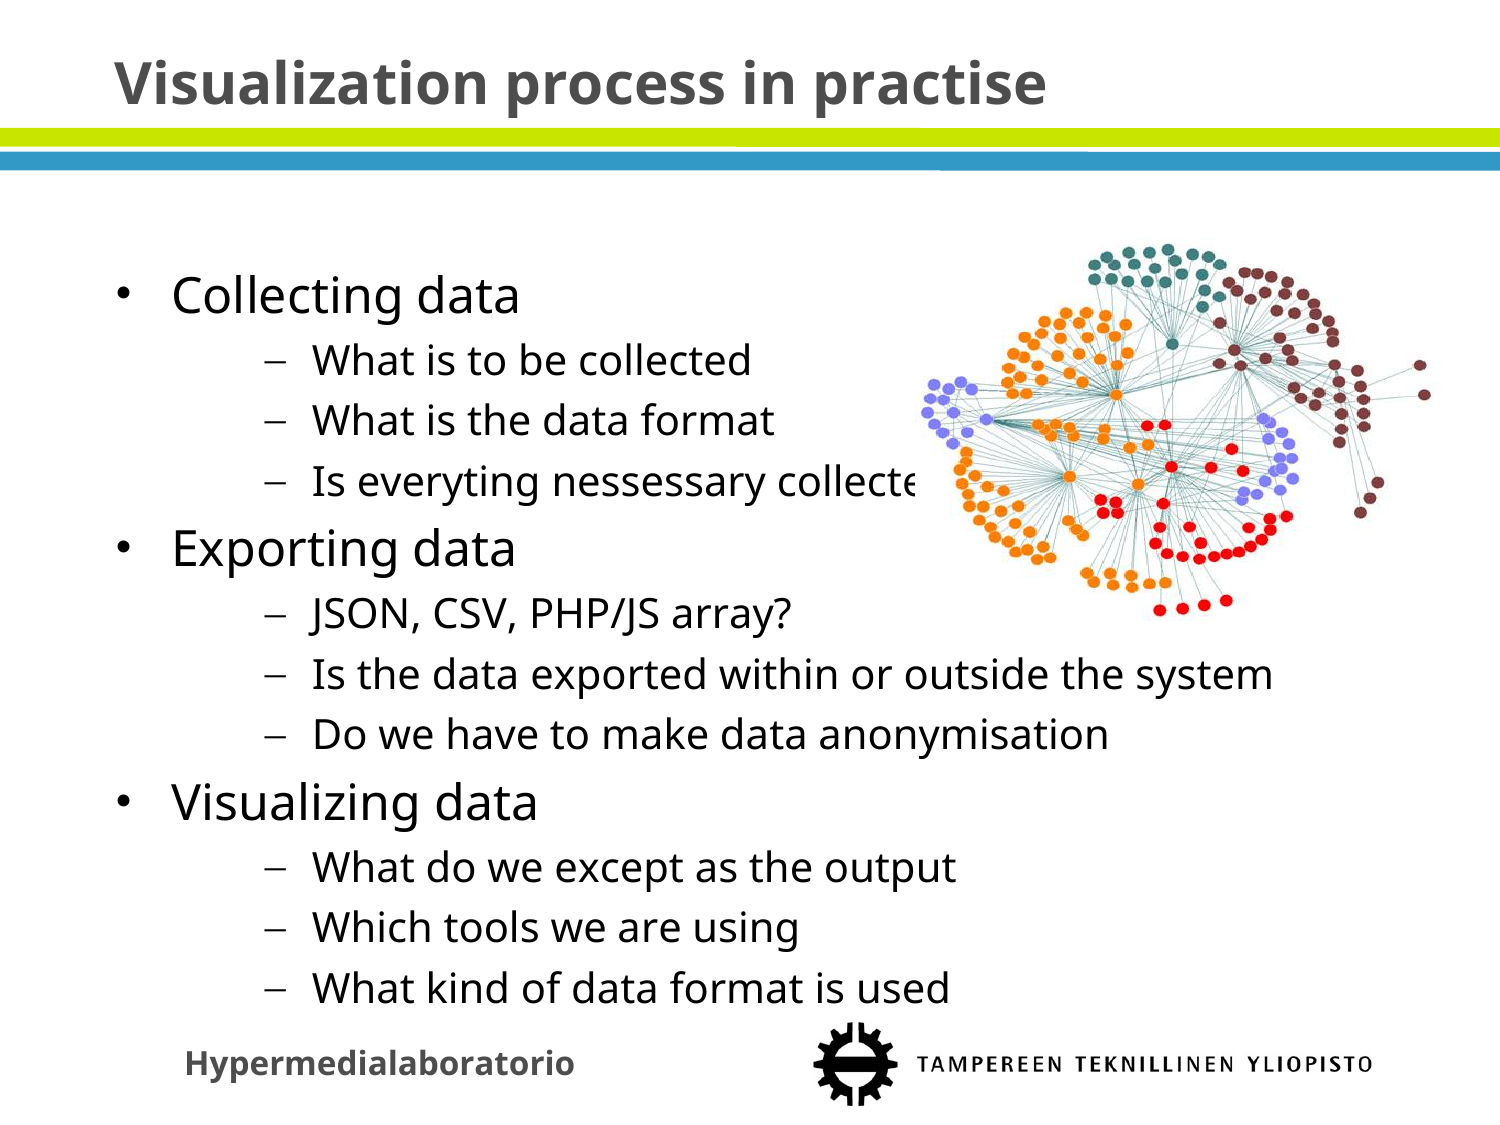

# Visualization process in practise
Collecting data
What is to be collected
What is the data format
Is everyting nessessary collected
Exporting data
JSON, CSV, PHP/JS array?
Is the data exported within or outside the system
Do we have to make data anonymisation
Visualizing data
What do we except as the output
Which tools we are using
What kind of data format is used